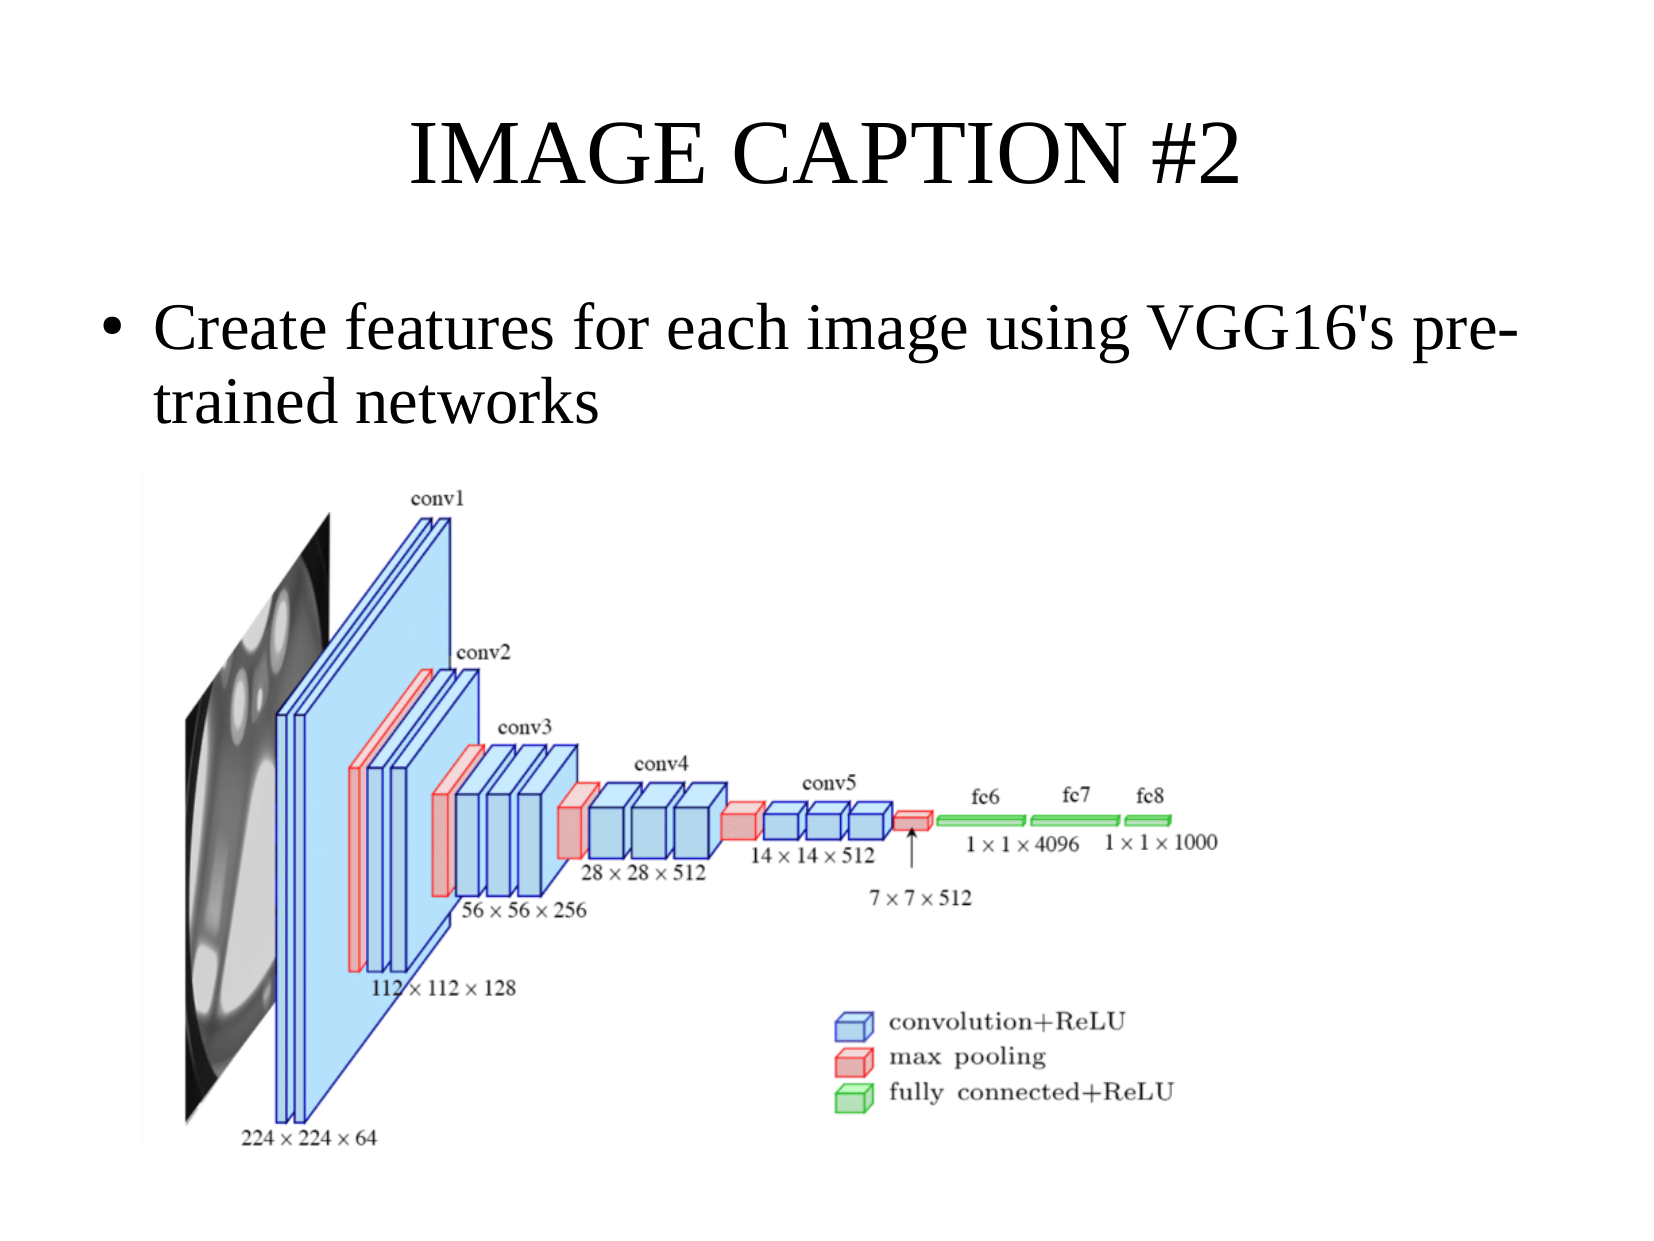

# IMAGE CAPTION #2
Create features for each image using VGG16's pre-trained networks